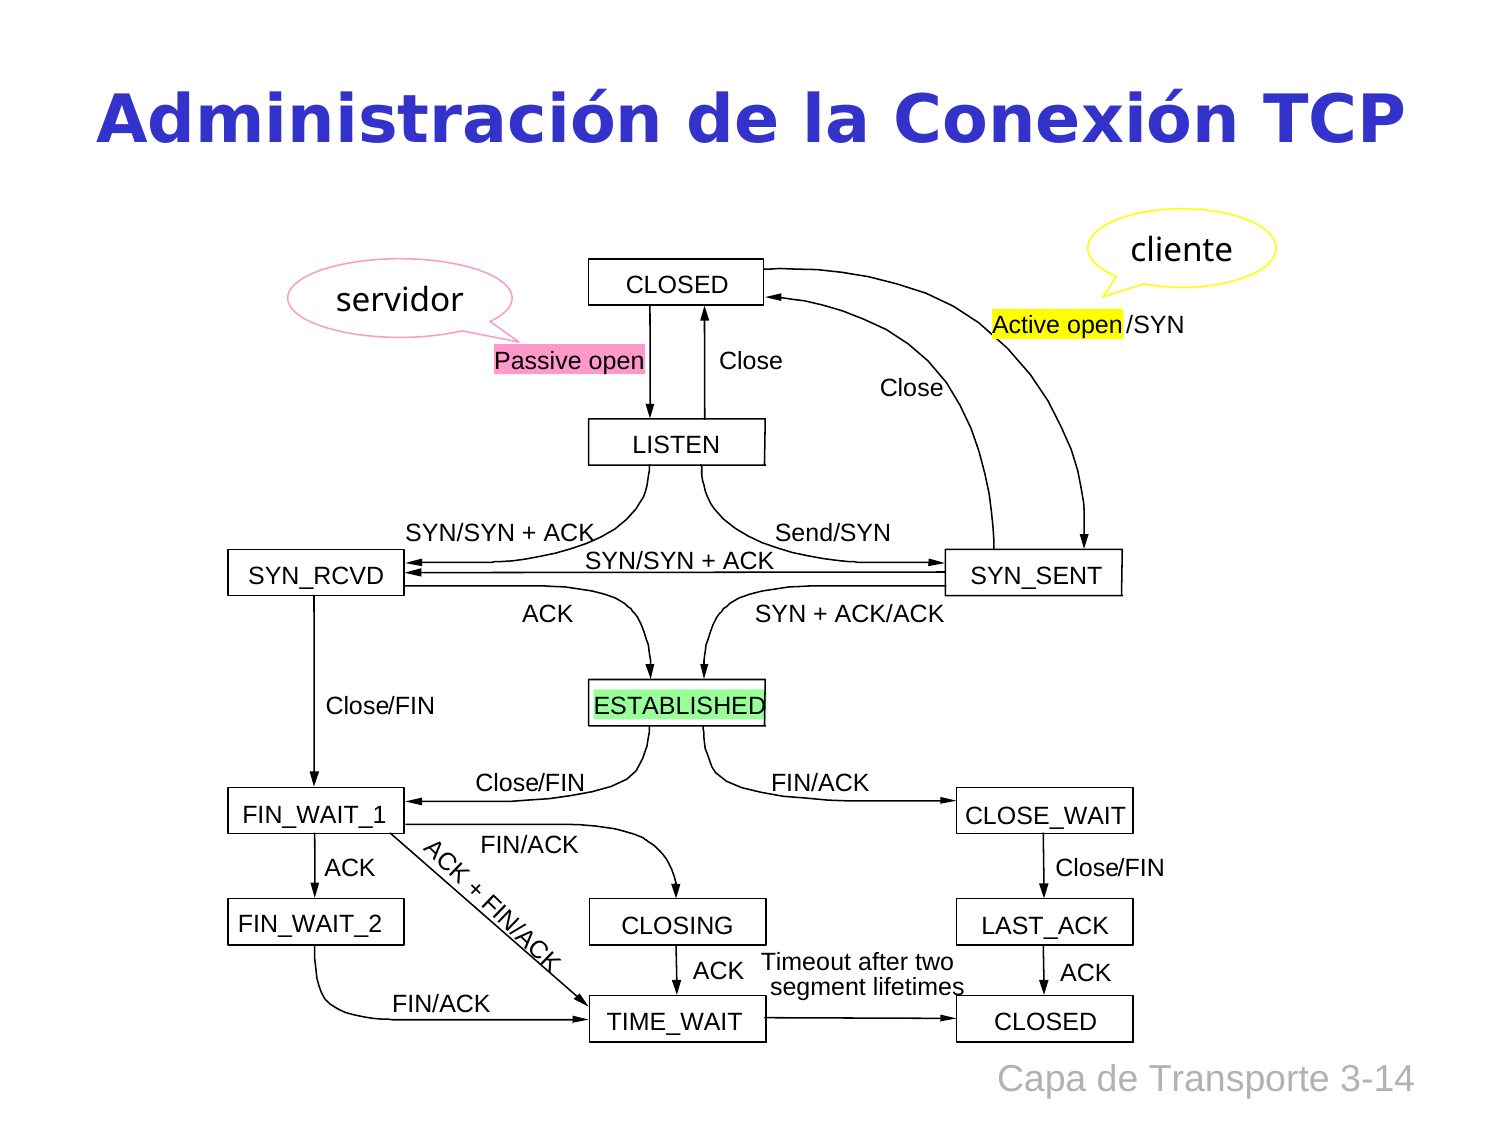

# Administración de la Conexión TCP
cliente
servidor
CLOSED
Active open
/SYN
Passive open
Close
Close
LISTEN
SYN/SYN + ACK
Send/
SYN
SYN/SYN + ACK
SYN_RCVD
SYN_SENT
ACK
SYN + ACK/ACK
Close
/FIN
ESTABLISHED
Close
/FIN
FIN/ACK
FIN_WAIT_1
CLOSE_WAIT
FIN/ACK
ACK
Close
/FIN
ACK + FIN/ACK
FIN_WAIT_2
CLOSING
LAST_ACK
Timeout after two
ACK
ACK
segment lifetimes
FIN/ACK
TIME_WAIT
CLOSED
14